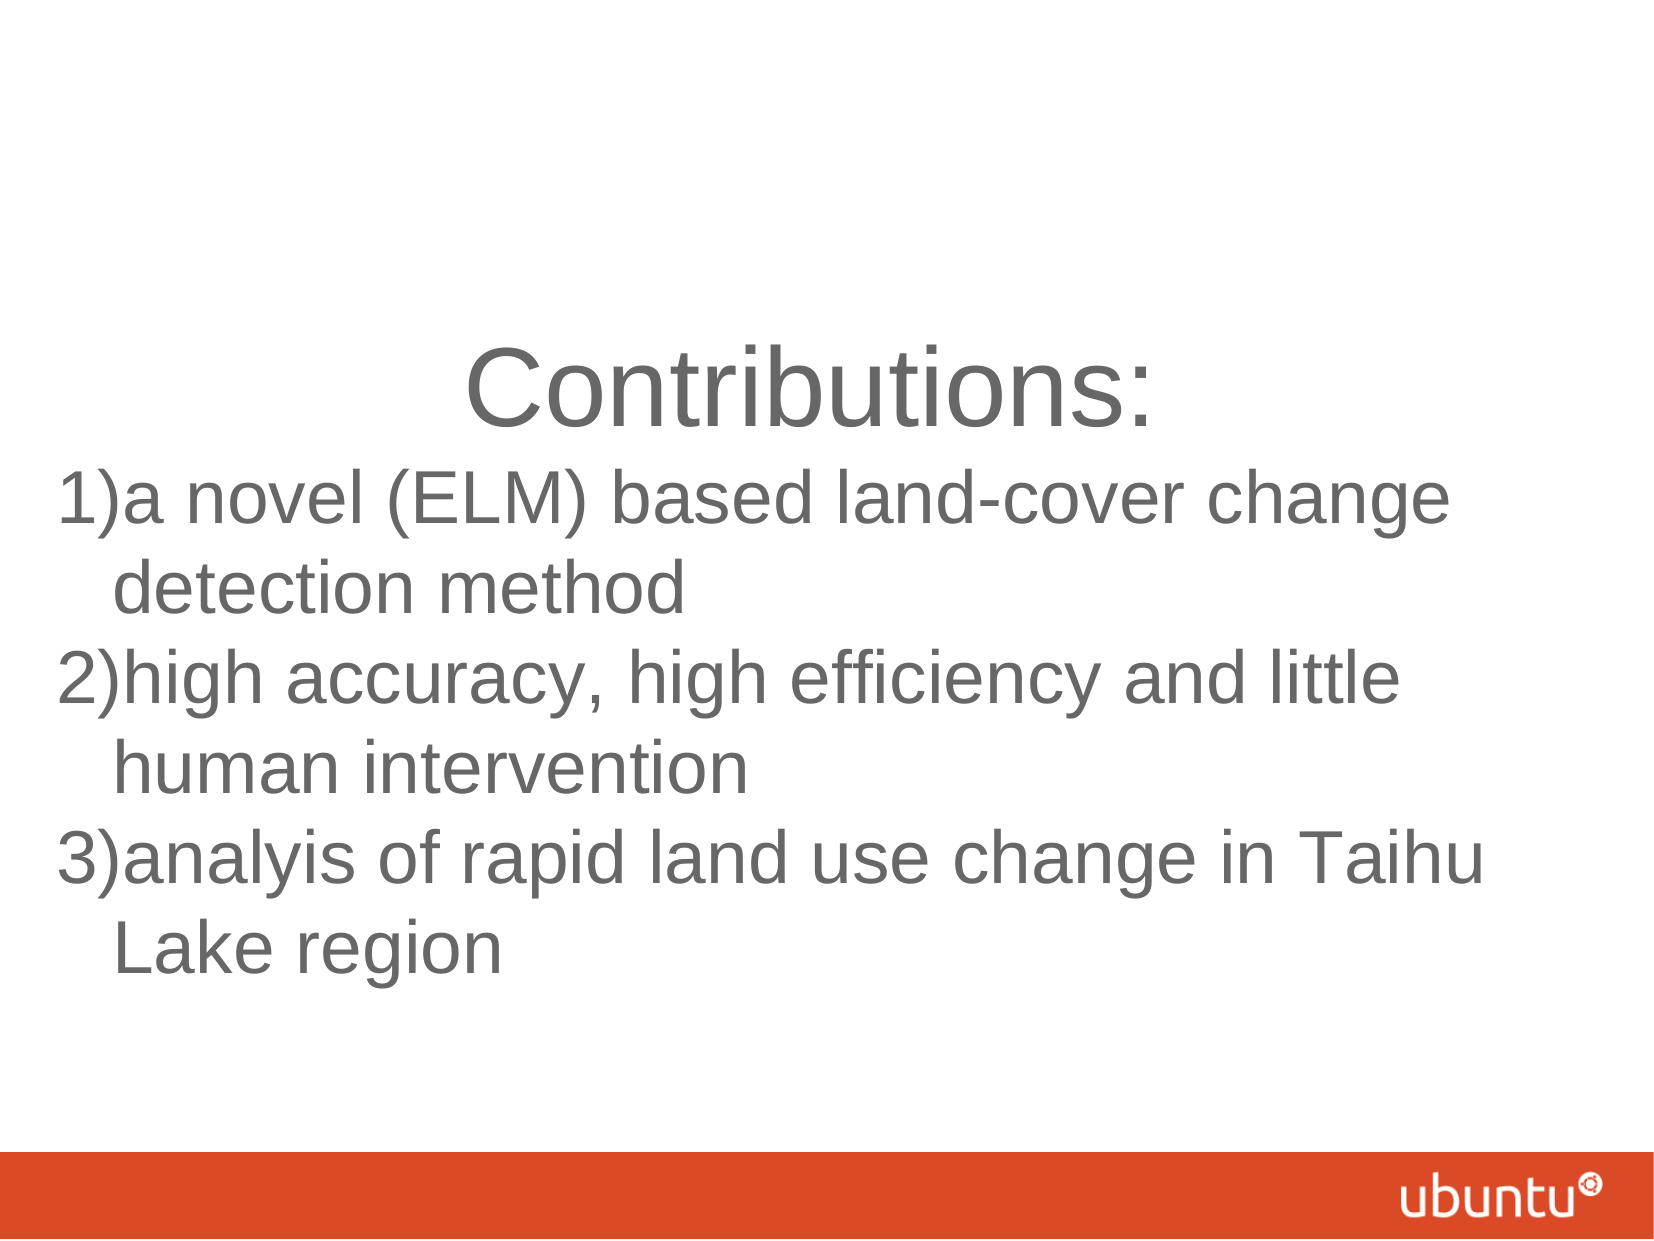

# Contributions:
1)a novel (ELM) based land-cover change detection method
2)high accuracy, high efficiency and little human intervention
3)analyis of rapid land use change in Taihu Lake region